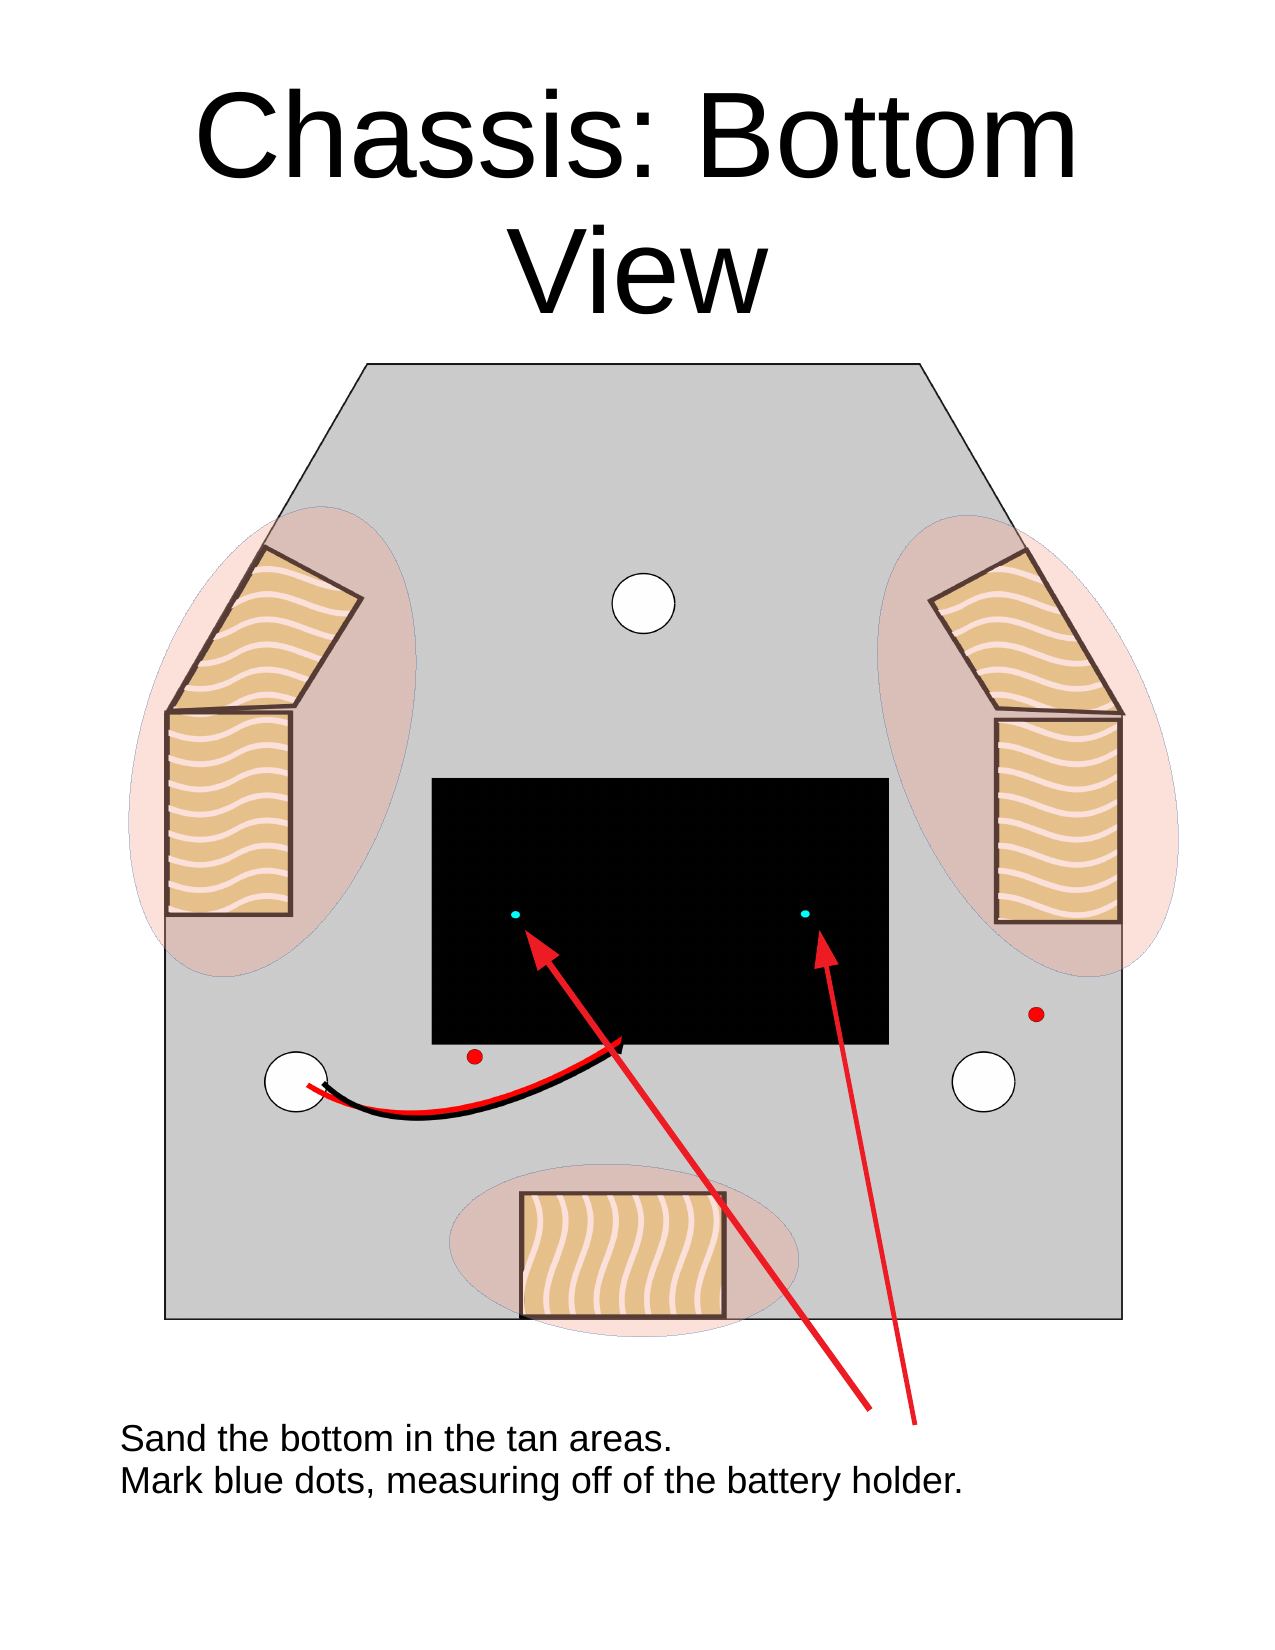

# Chassis: Bottom View
Sand the bottom in the tan areas.
Mark blue dots, measuring off of the battery holder.